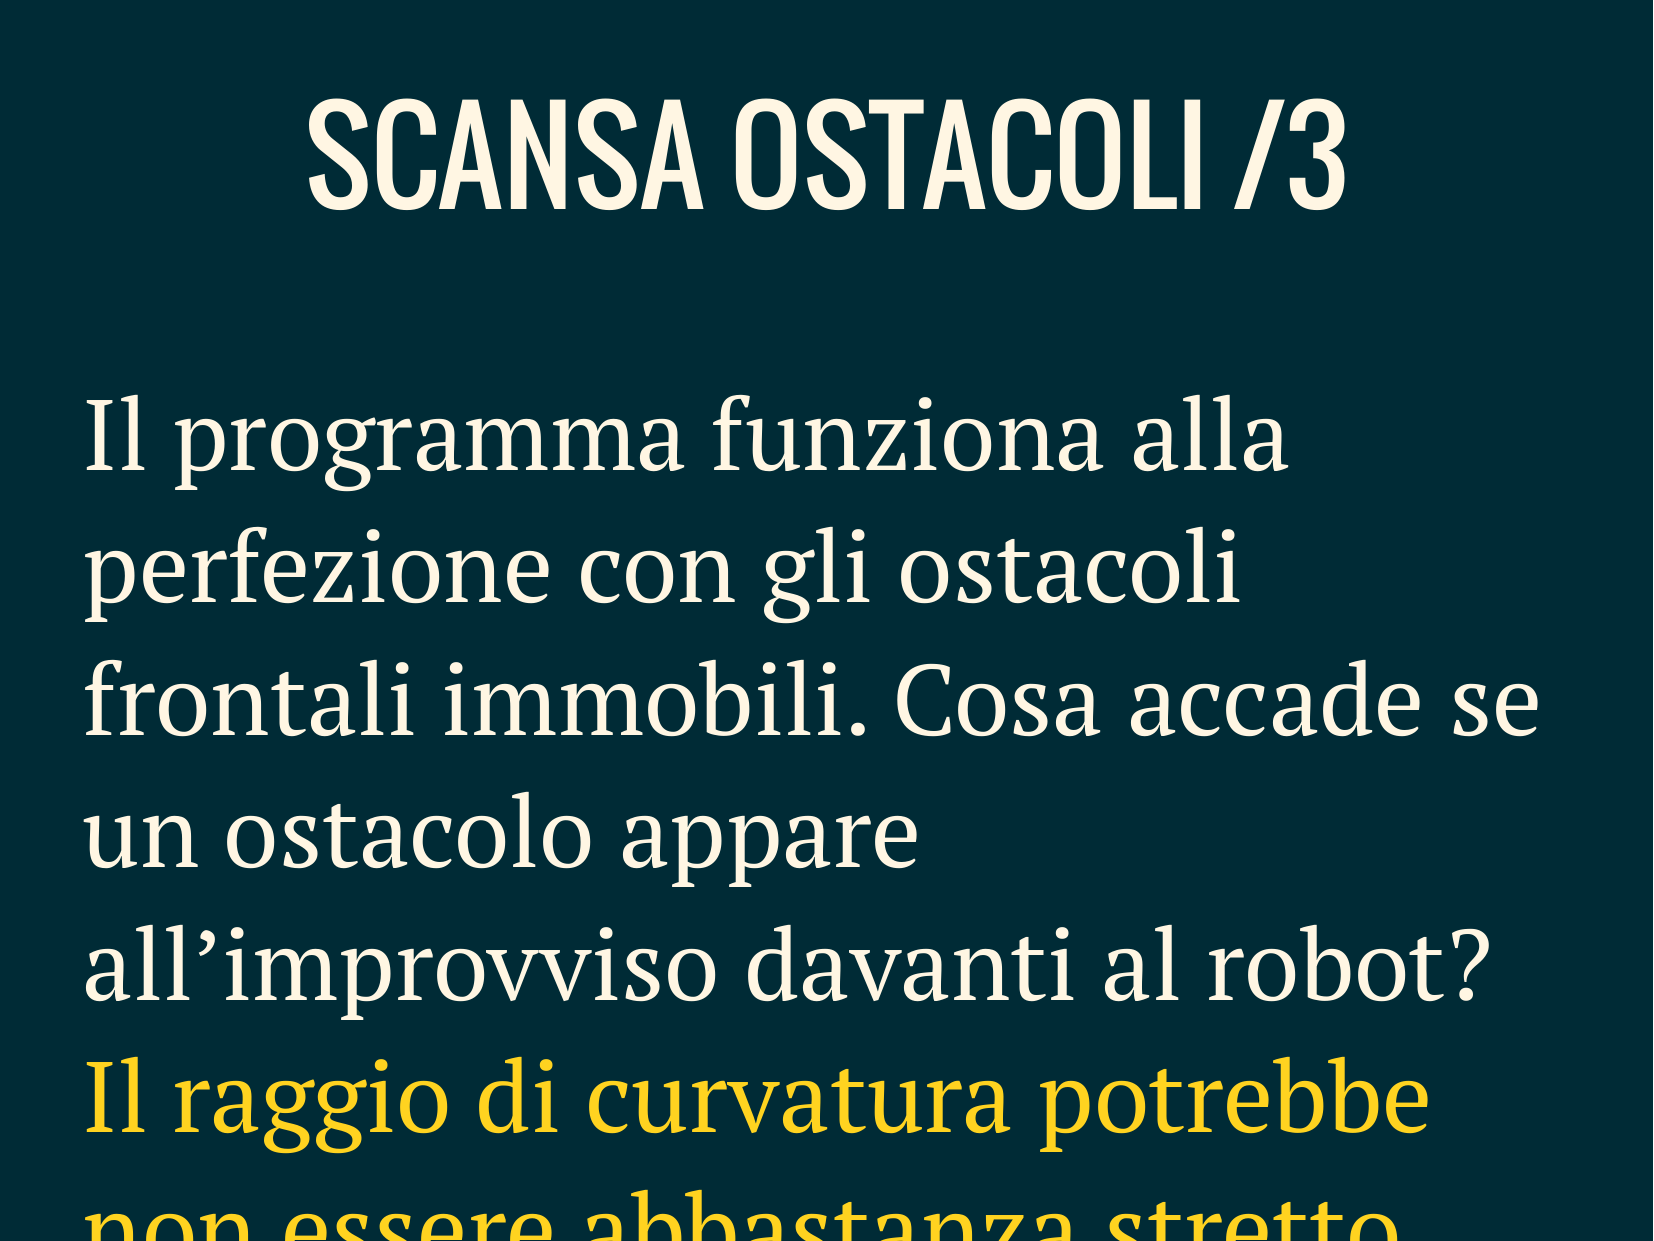

# Scansa Ostacoli /3
Il programma funziona alla perfezione con gli ostacoli frontali immobili. Cosa accade se un ostacolo appare all’improvviso davanti al robot? Il raggio di curvatura potrebbe non essere abbastanza stretto per evitare l’ostacolo.